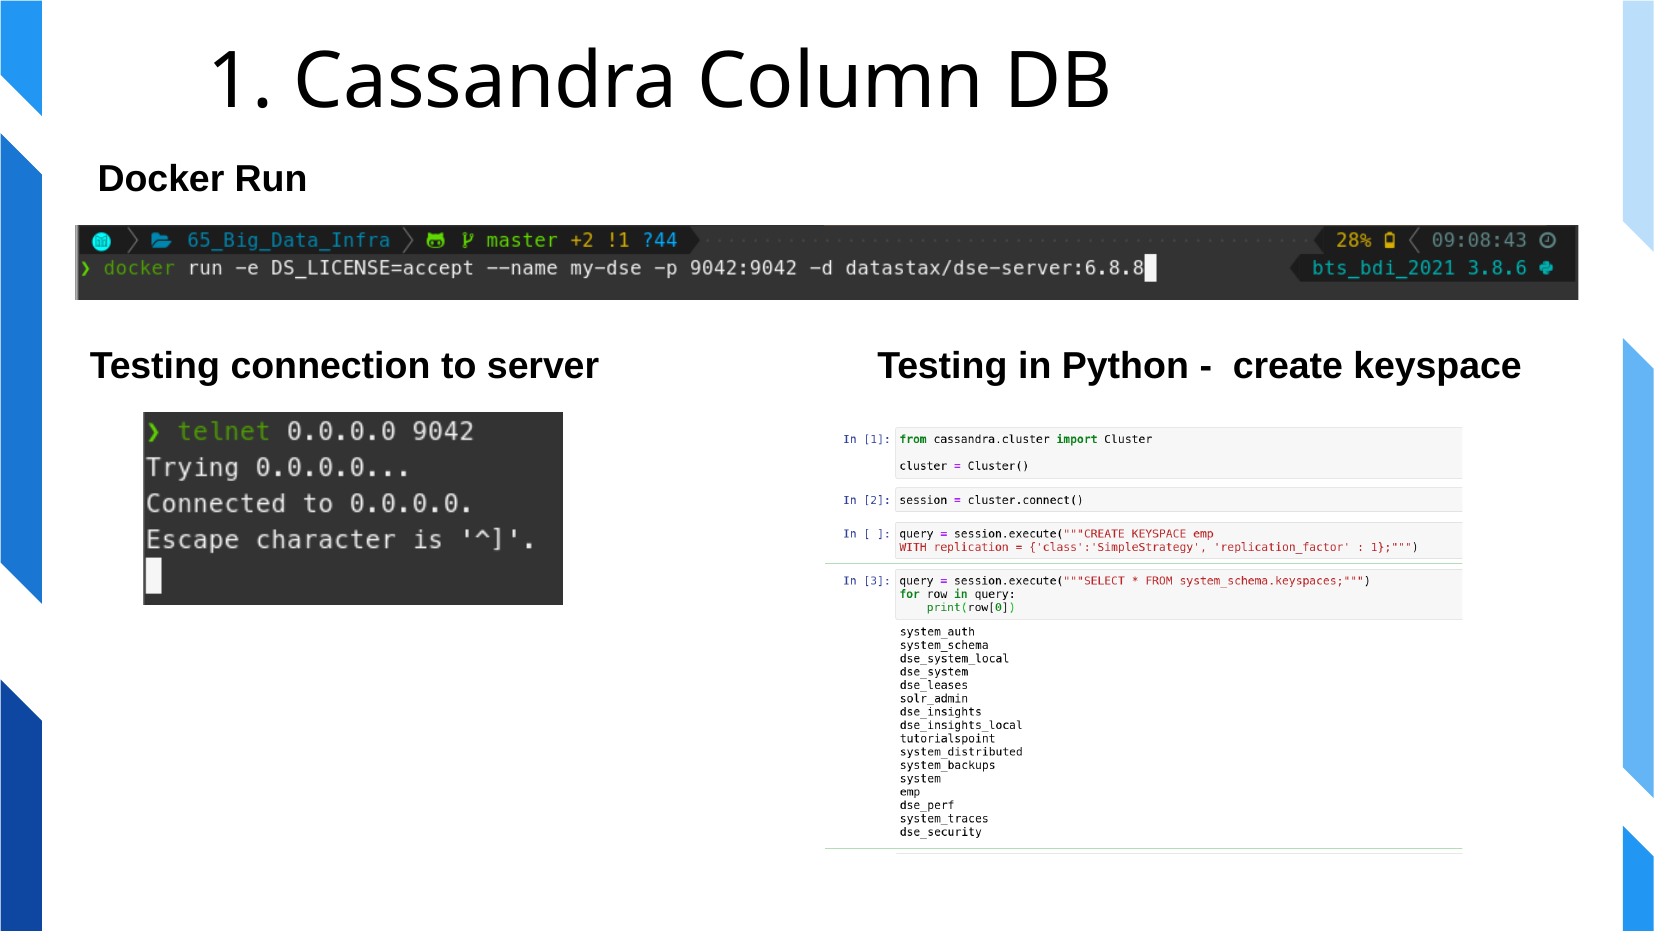

# 1. Cassandra Column DB
Docker Run
Testing connection to server
Testing in Python - create keyspace